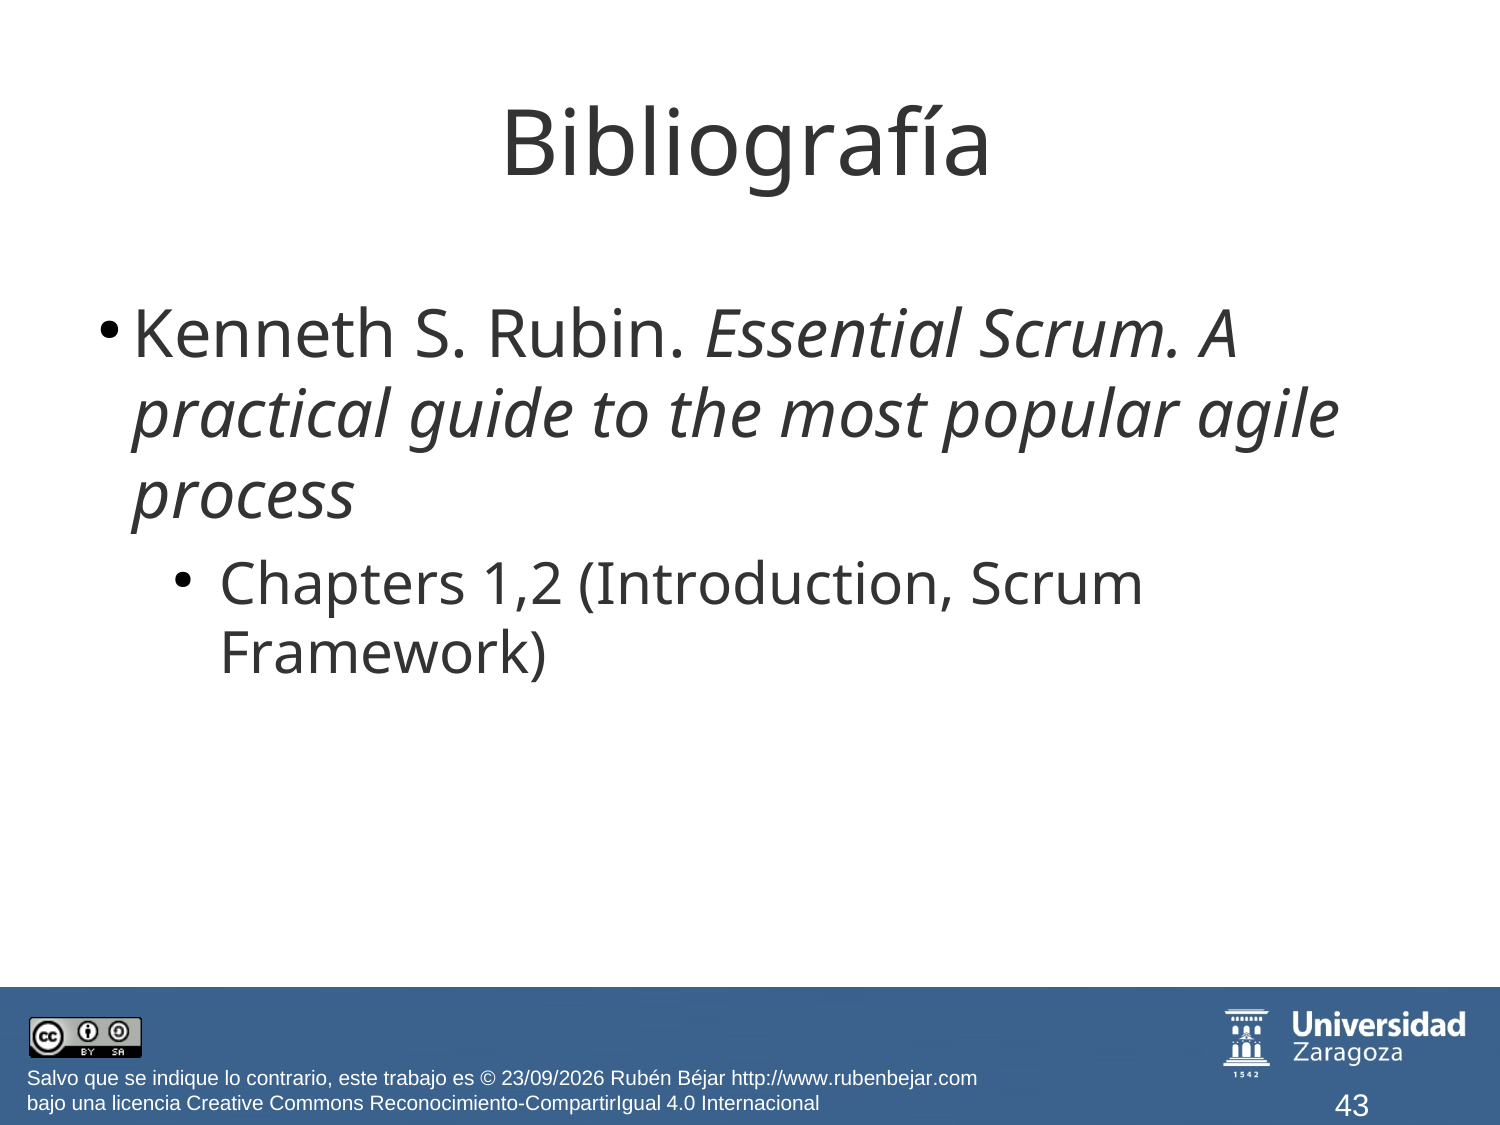

# Bibliografía
Kenneth S. Rubin. Essential Scrum. A practical guide to the most popular agile process
Chapters 1,2 (Introduction, Scrum Framework)